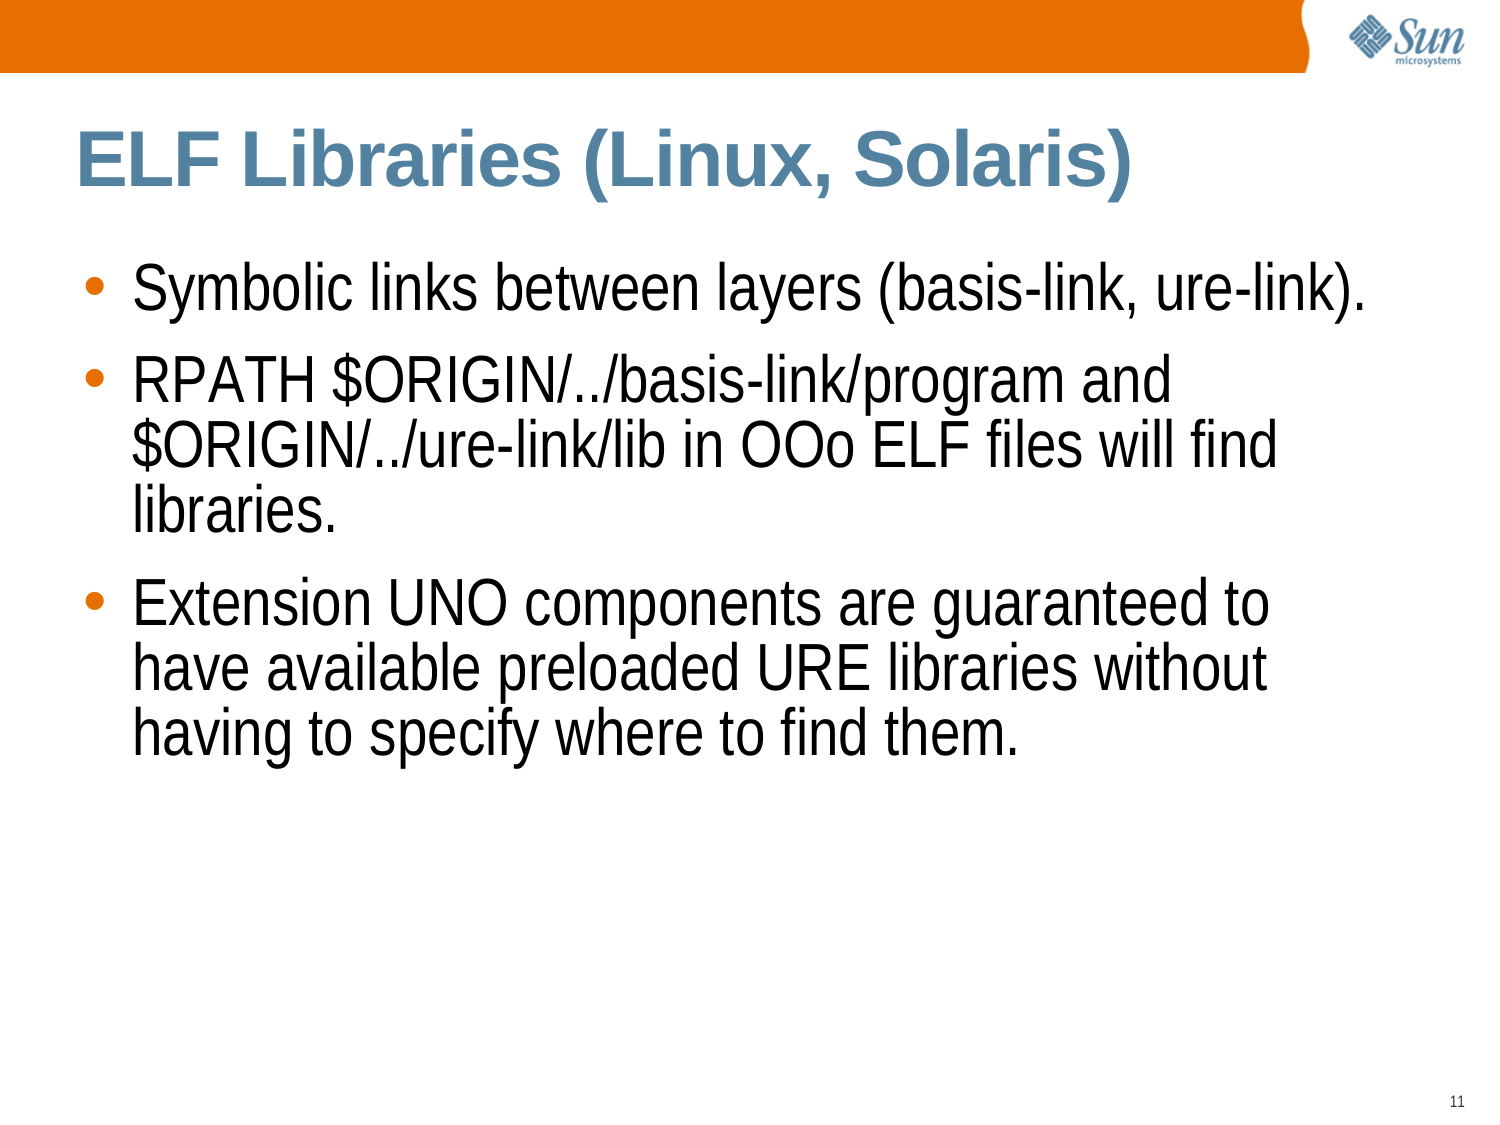

# ELF Libraries (Linux, Solaris)
Symbolic links between layers (basis-link, ure-link).
RPATH $ORIGIN/../basis-link/program and $ORIGIN/../ure-link/lib in OOo ELF files will find libraries.
Extension UNO components are guaranteed to have available preloaded URE libraries without having to specify where to find them.